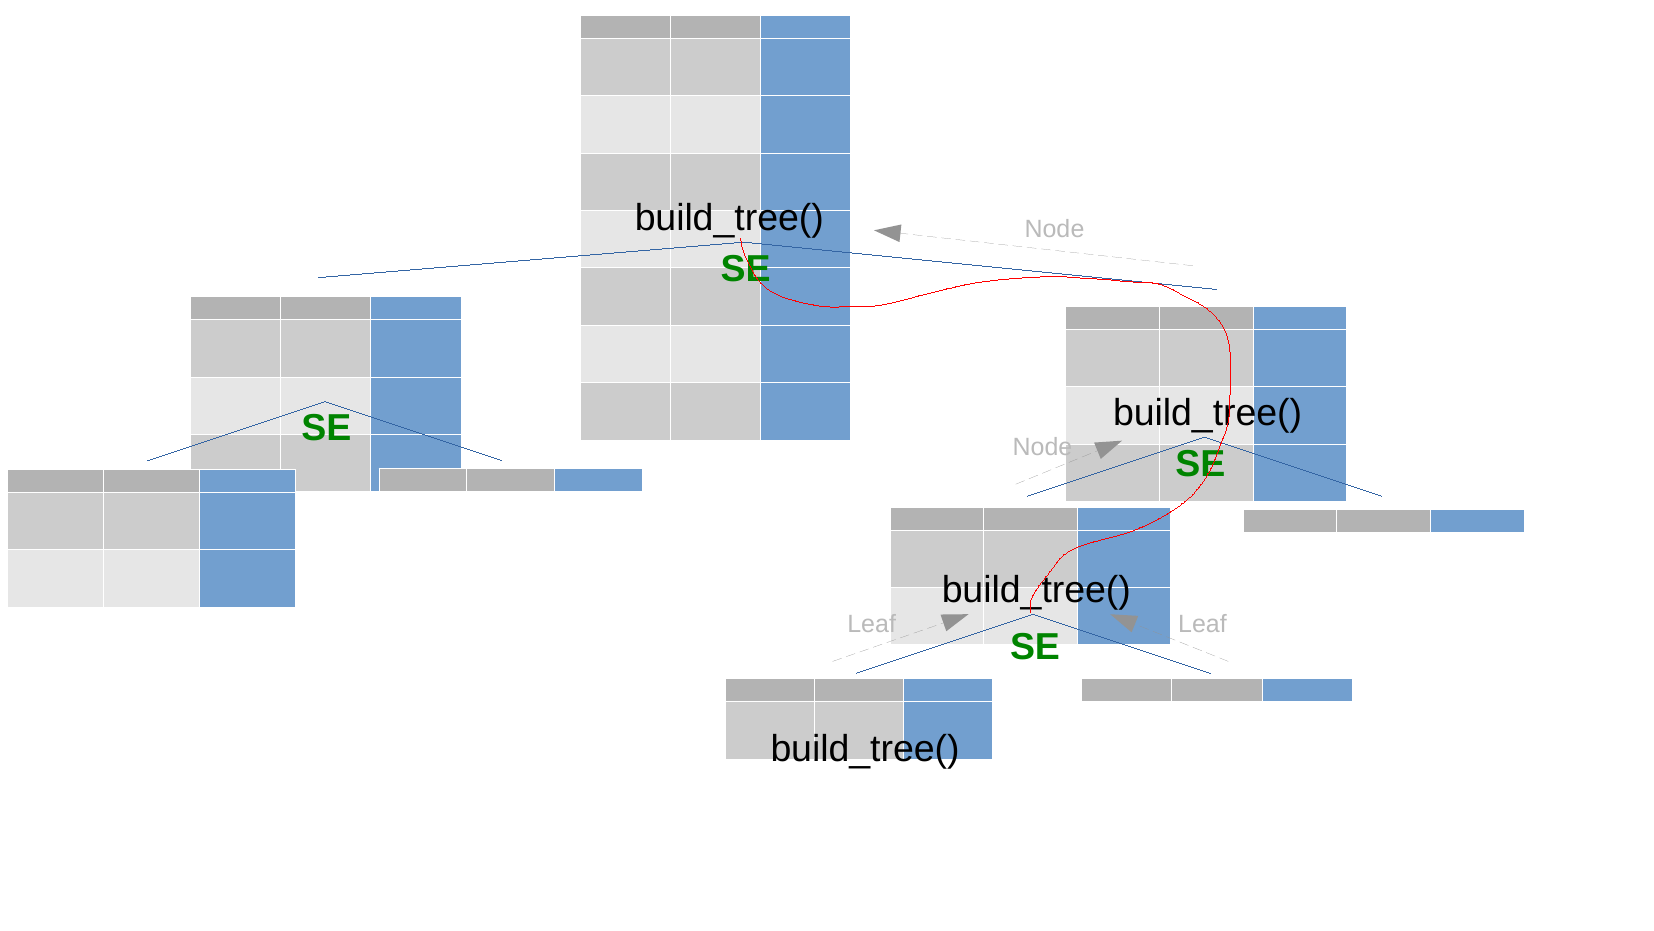

| | | |
| --- | --- | --- |
| | | |
| | | |
| | | |
| | | |
| | | |
| | | |
| | | |
build_tree()
Node
SE
| | | |
| --- | --- | --- |
| | | |
| | | |
| | | |
| | | |
| --- | --- | --- |
| | | |
| | | |
| | | |
build_tree()
SE
Node
SE
| | | |
| --- | --- | --- |
| | | |
| --- | --- | --- |
| | | |
| | | |
| | | |
| --- | --- | --- |
| | | |
| | | |
| | | |
| --- | --- | --- |
build_tree()
Leaf
Leaf
SE
| | | |
| --- | --- | --- |
| | | |
| --- | --- | --- |
| | | |
build_tree()